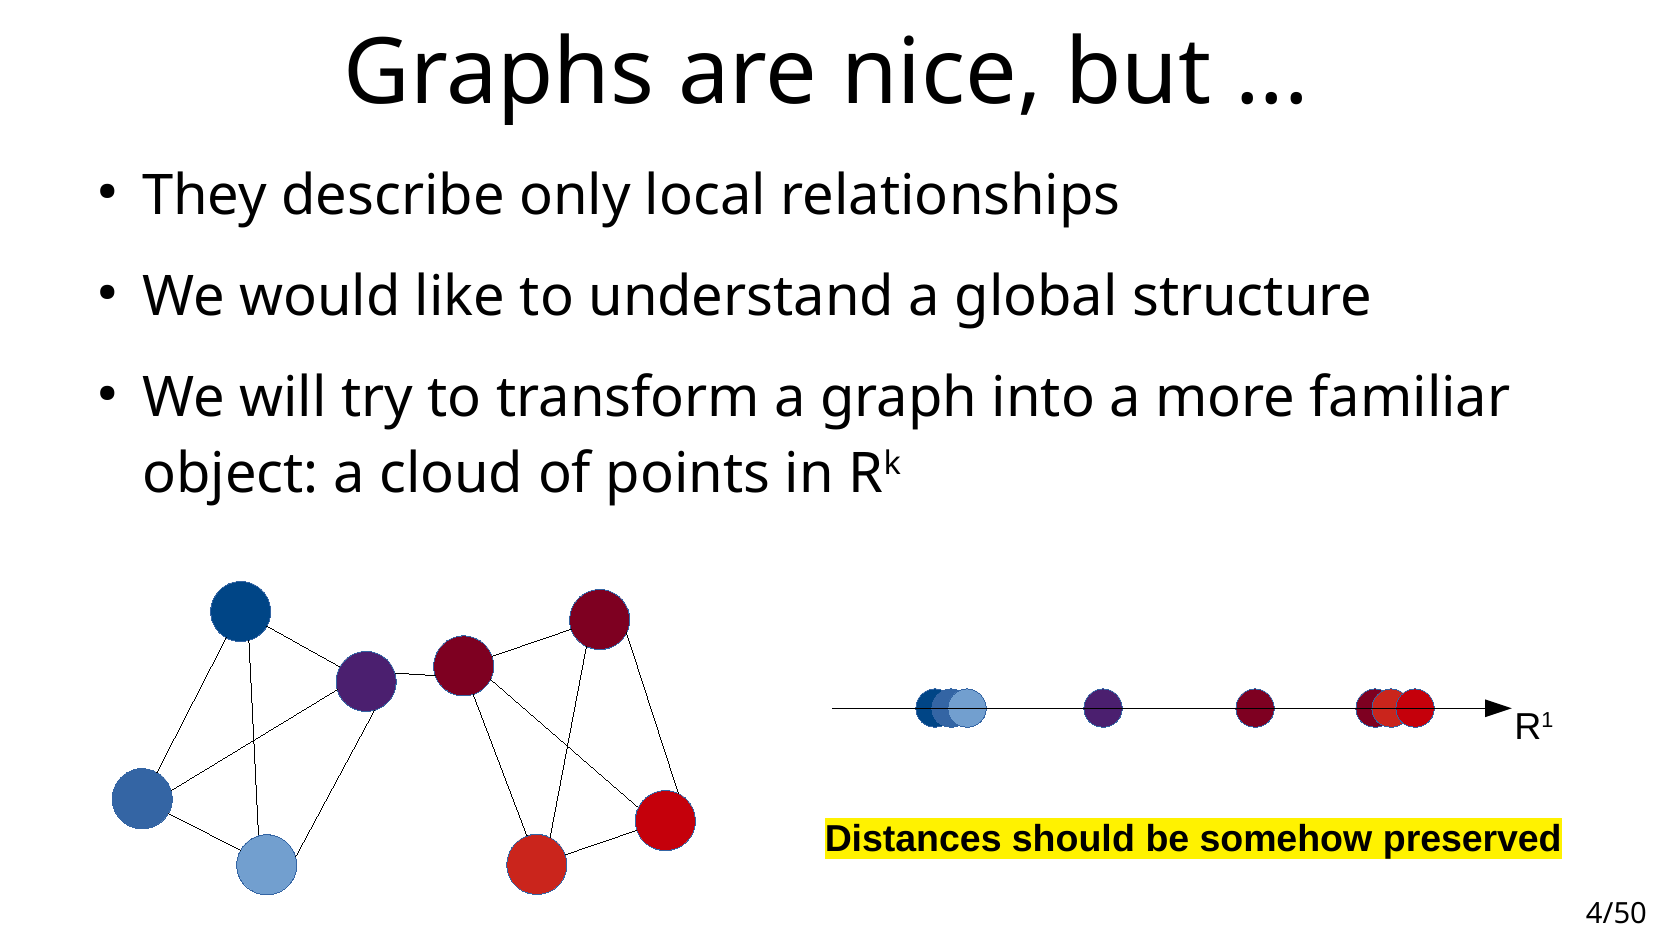

# Graphs are nice, but ...
They describe only local relationships
We would like to understand a global structure
We will try to transform a graph into a more familiar object: a cloud of points in Rk
R1
Distances should be somehow preserved
4